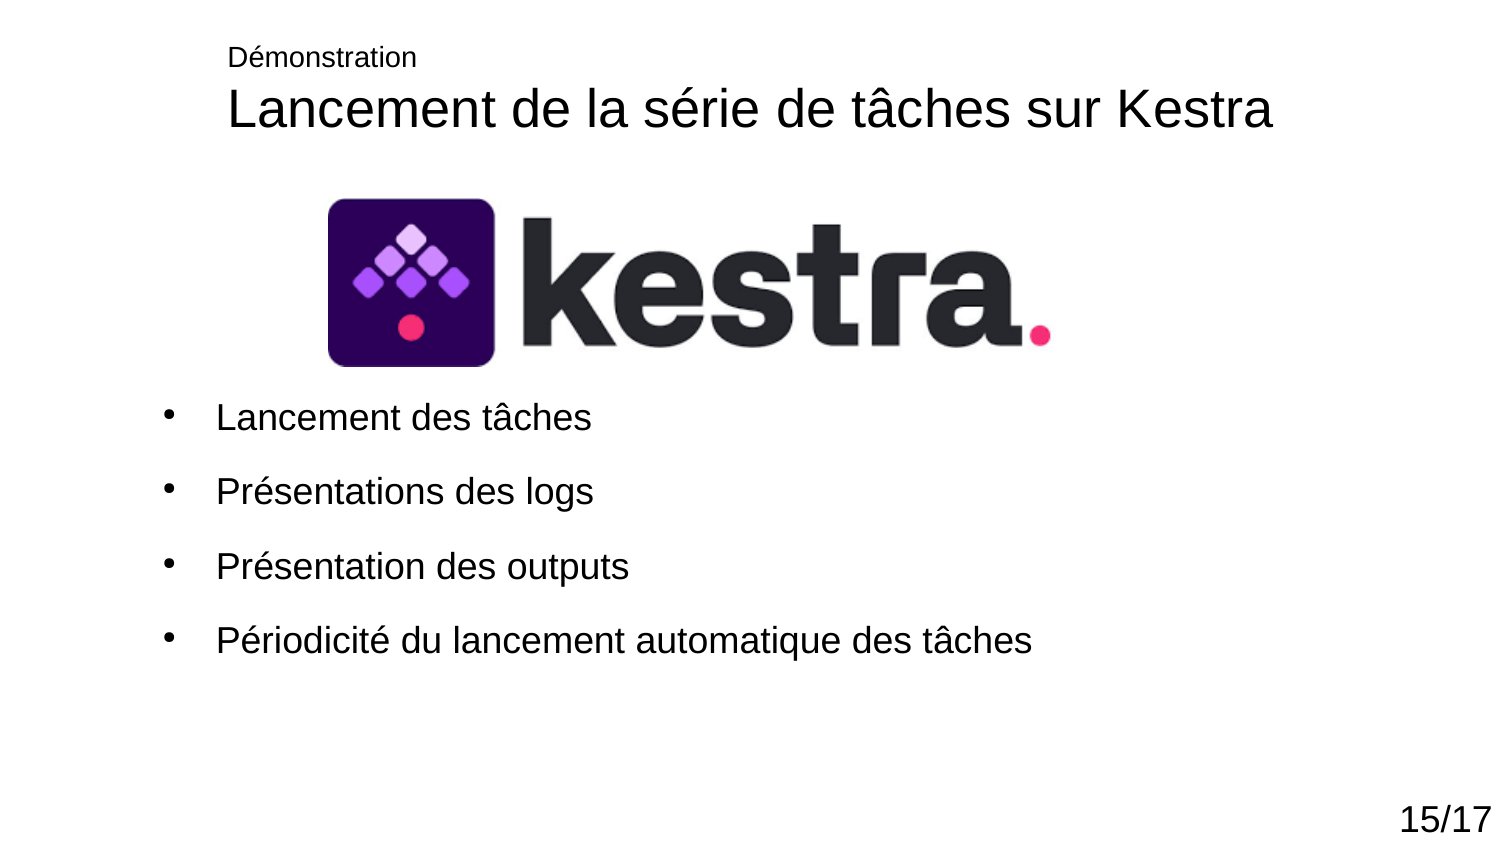

# Démonstration Lancement de la série de tâches sur Kestra
Lancement des tâches
Présentations des logs
Présentation des outputs
Périodicité du lancement automatique des tâches
15/17